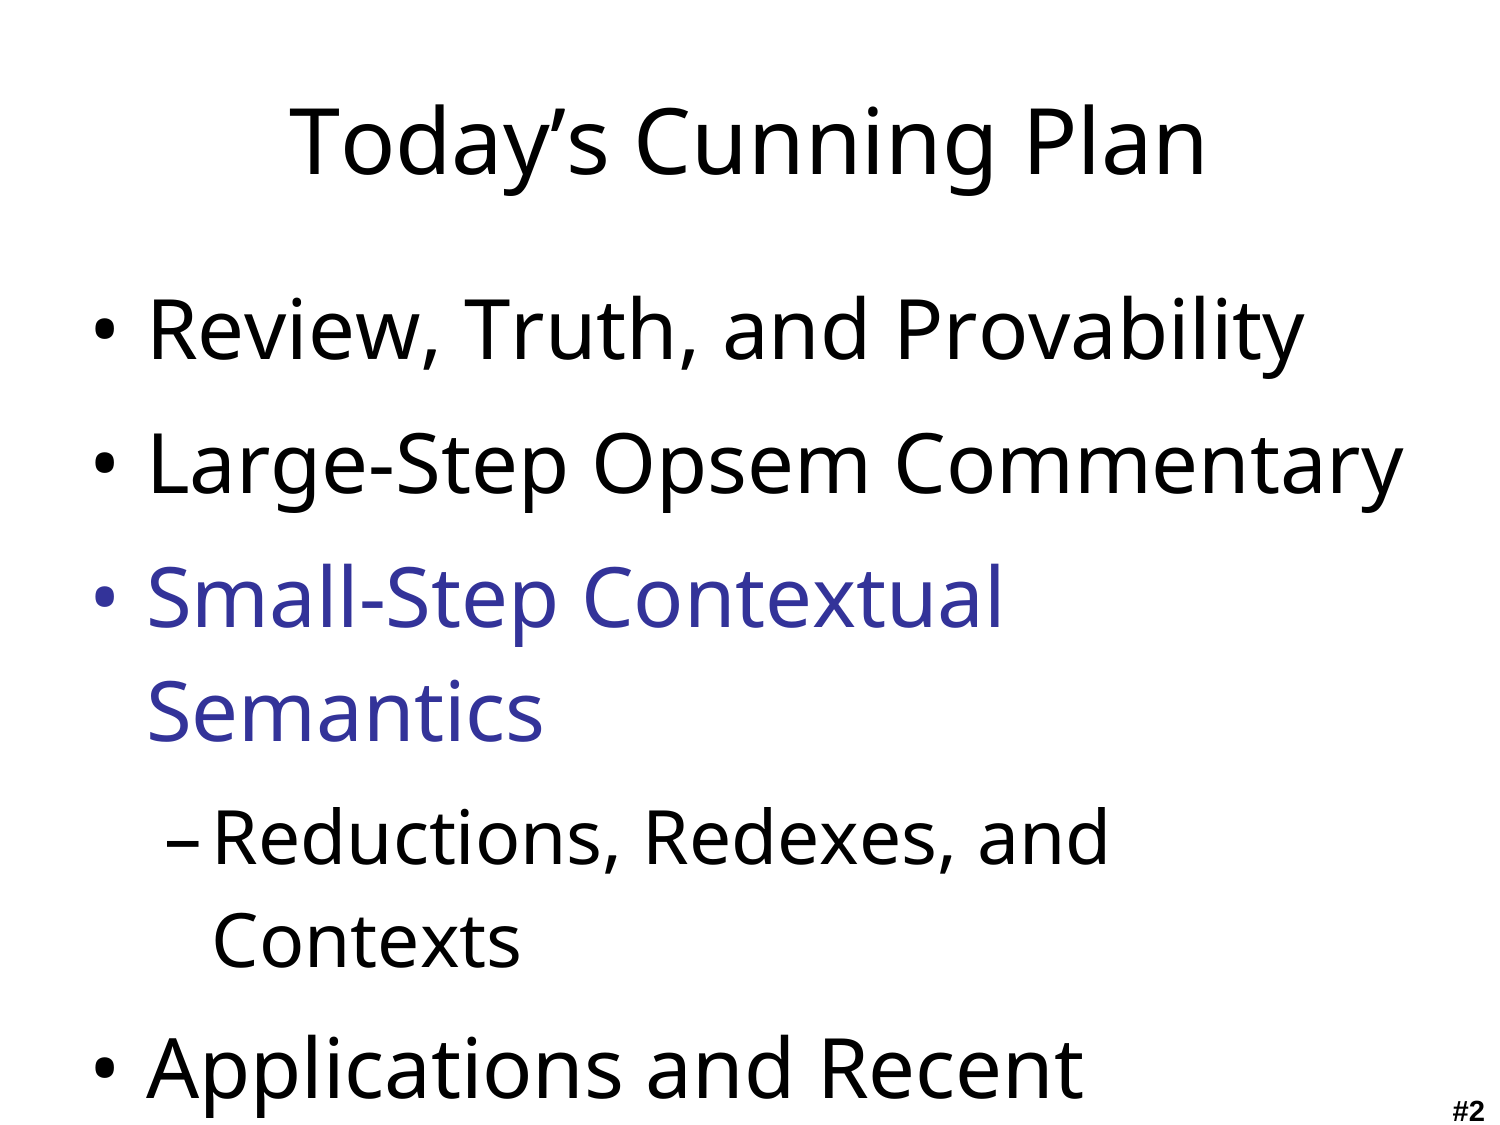

# Today’s Cunning Plan
Review, Truth, and Provability
Large-Step Opsem Commentary
Small-Step Contextual Semantics
Reductions, Redexes, and Contexts
Applications and Recent Research
2